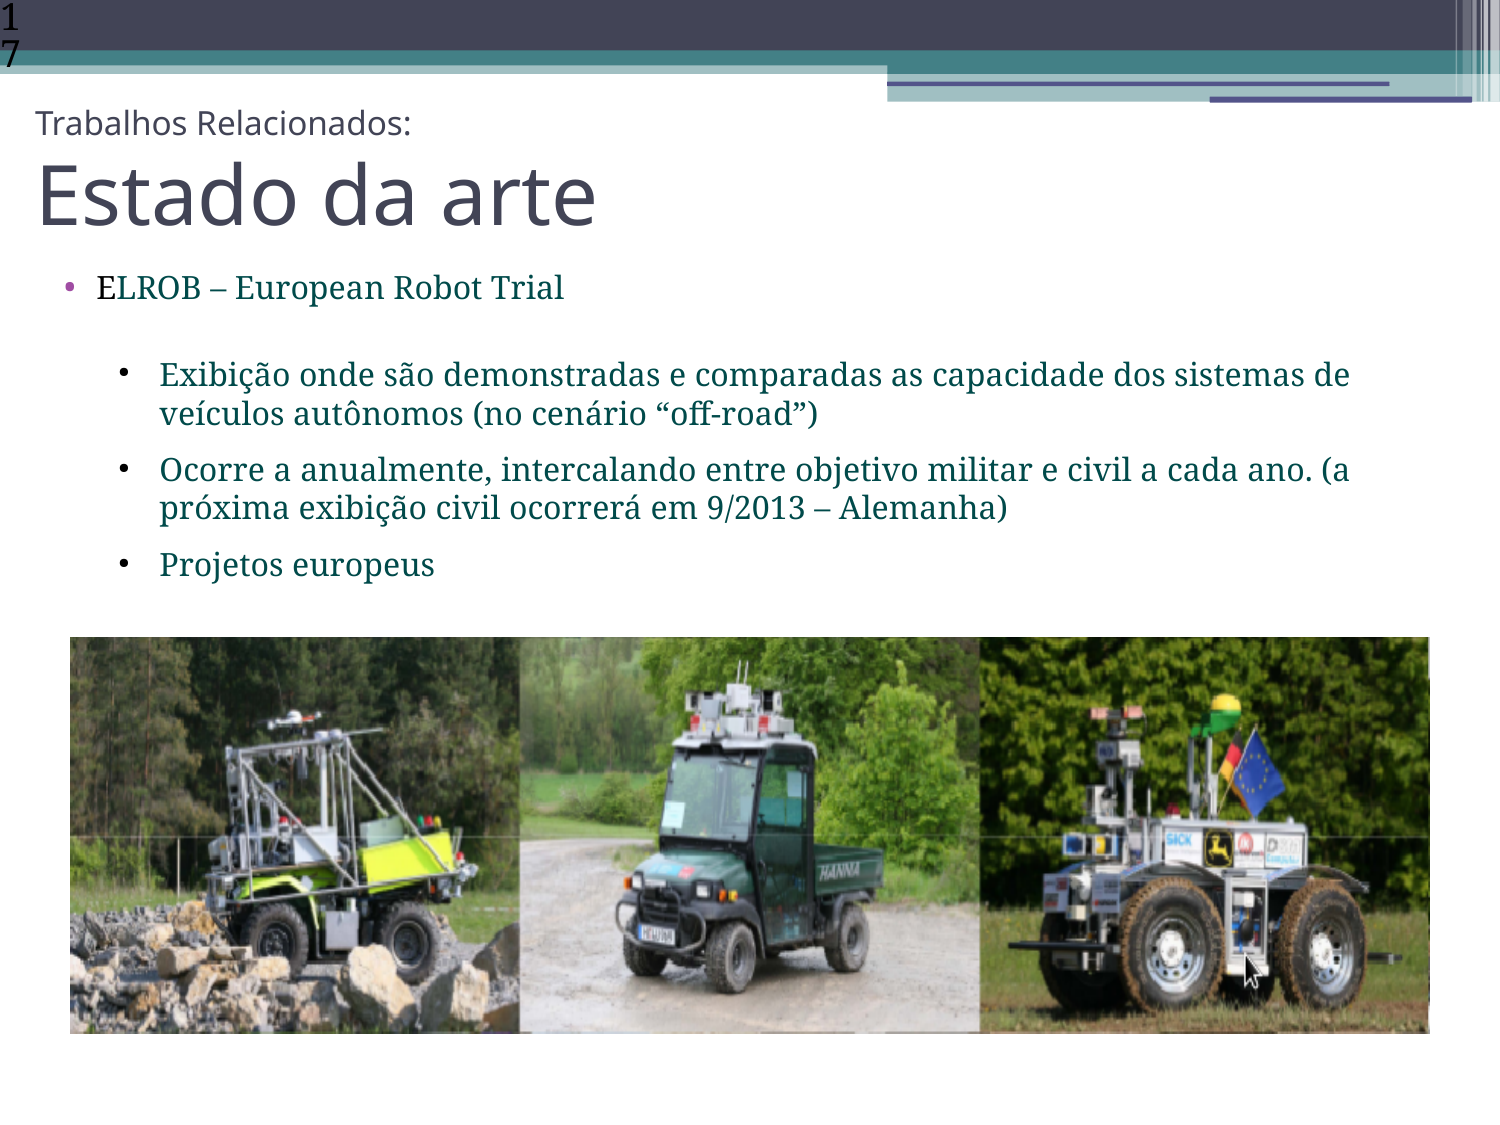

# Trabalhos Relacionados: Estado da arte
ELROB – European Robot Trial
Exibição onde são demonstradas e comparadas as capacidade dos sistemas de veículos autônomos (no cenário “off-road”)
Ocorre a anualmente, intercalando entre objetivo militar e civil a cada ano. (a próxima exibição civil ocorrerá em 9/2013 – Alemanha)
Projetos europeus